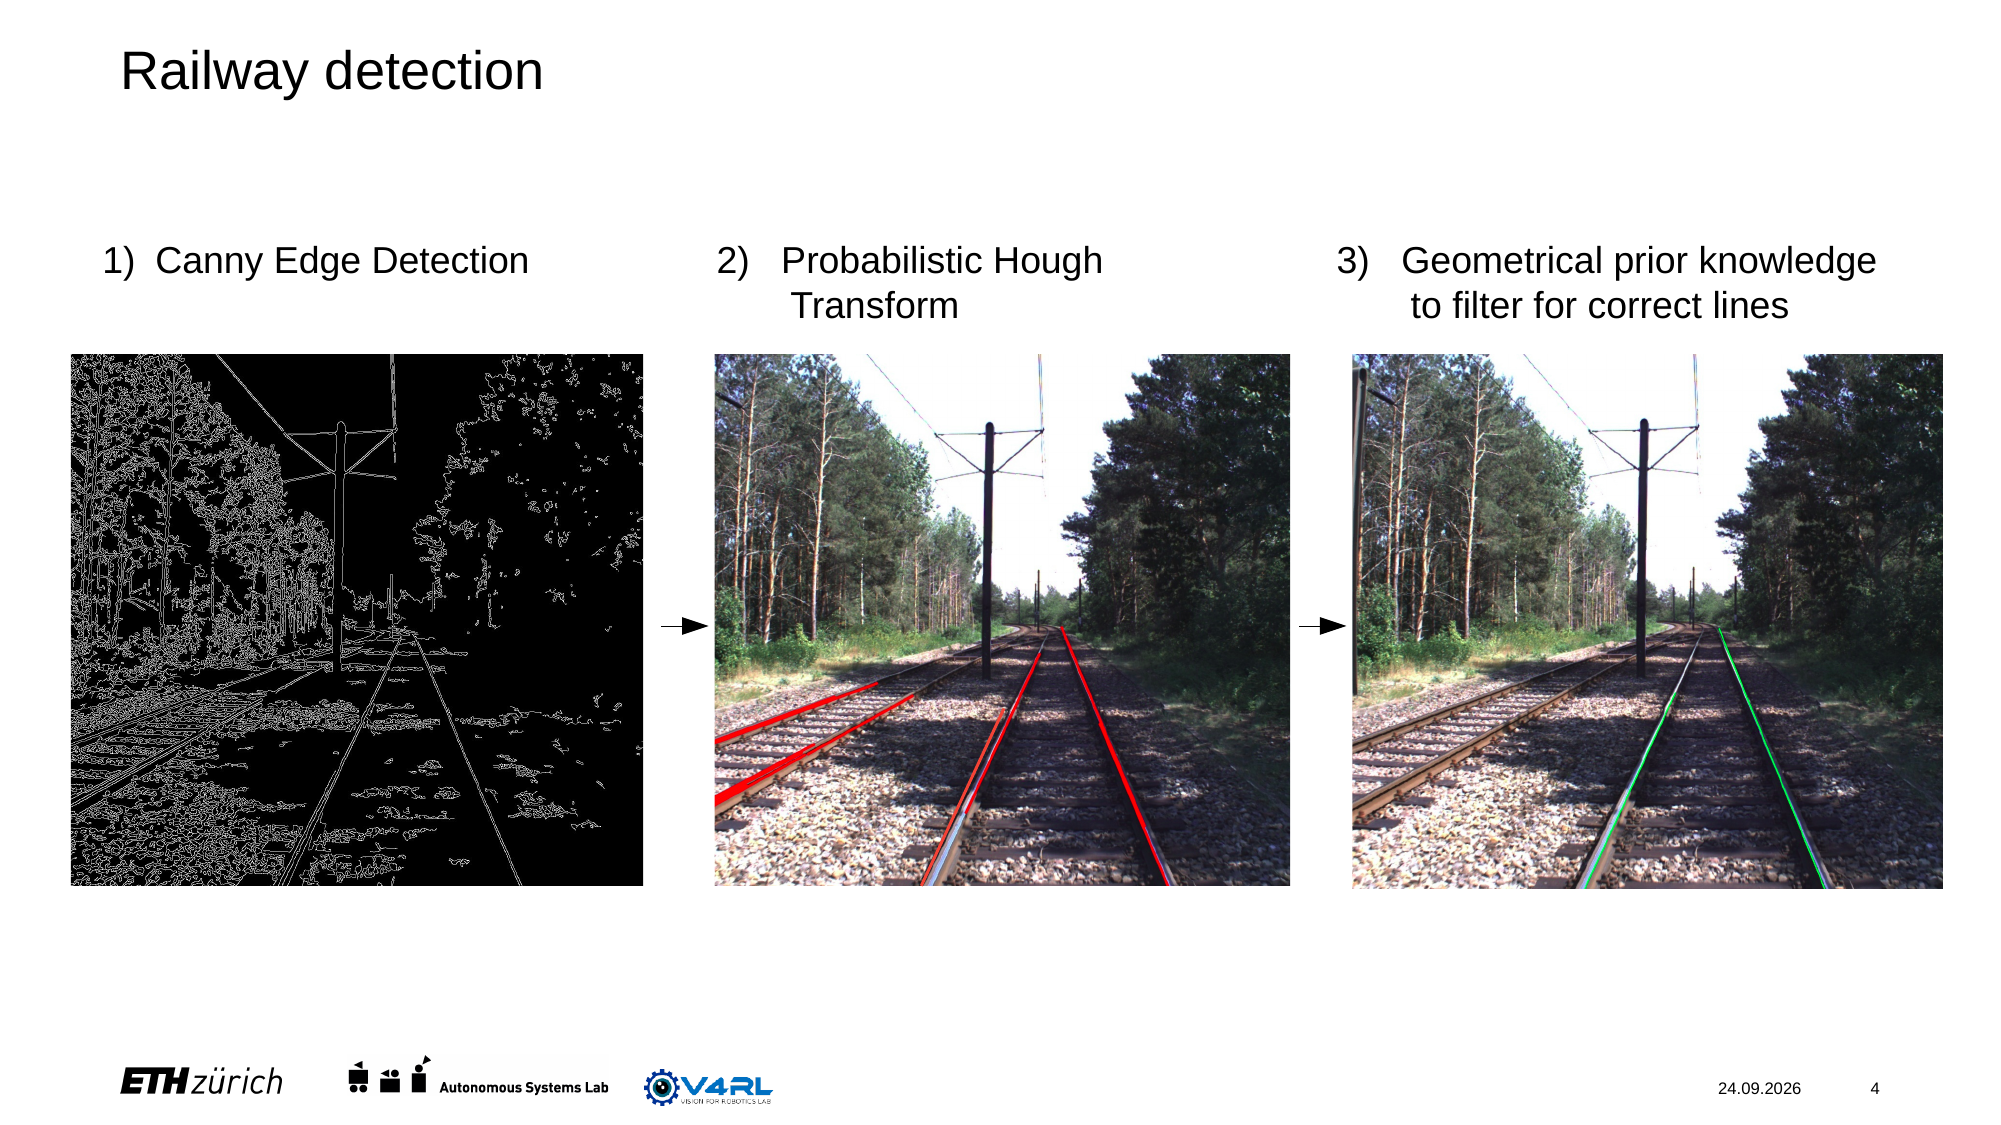

# Railway detection
Canny Edge Detection
2) Probabilistic Hough 			Transform
3) Geometrical prior knowledge 	to filter for correct lines